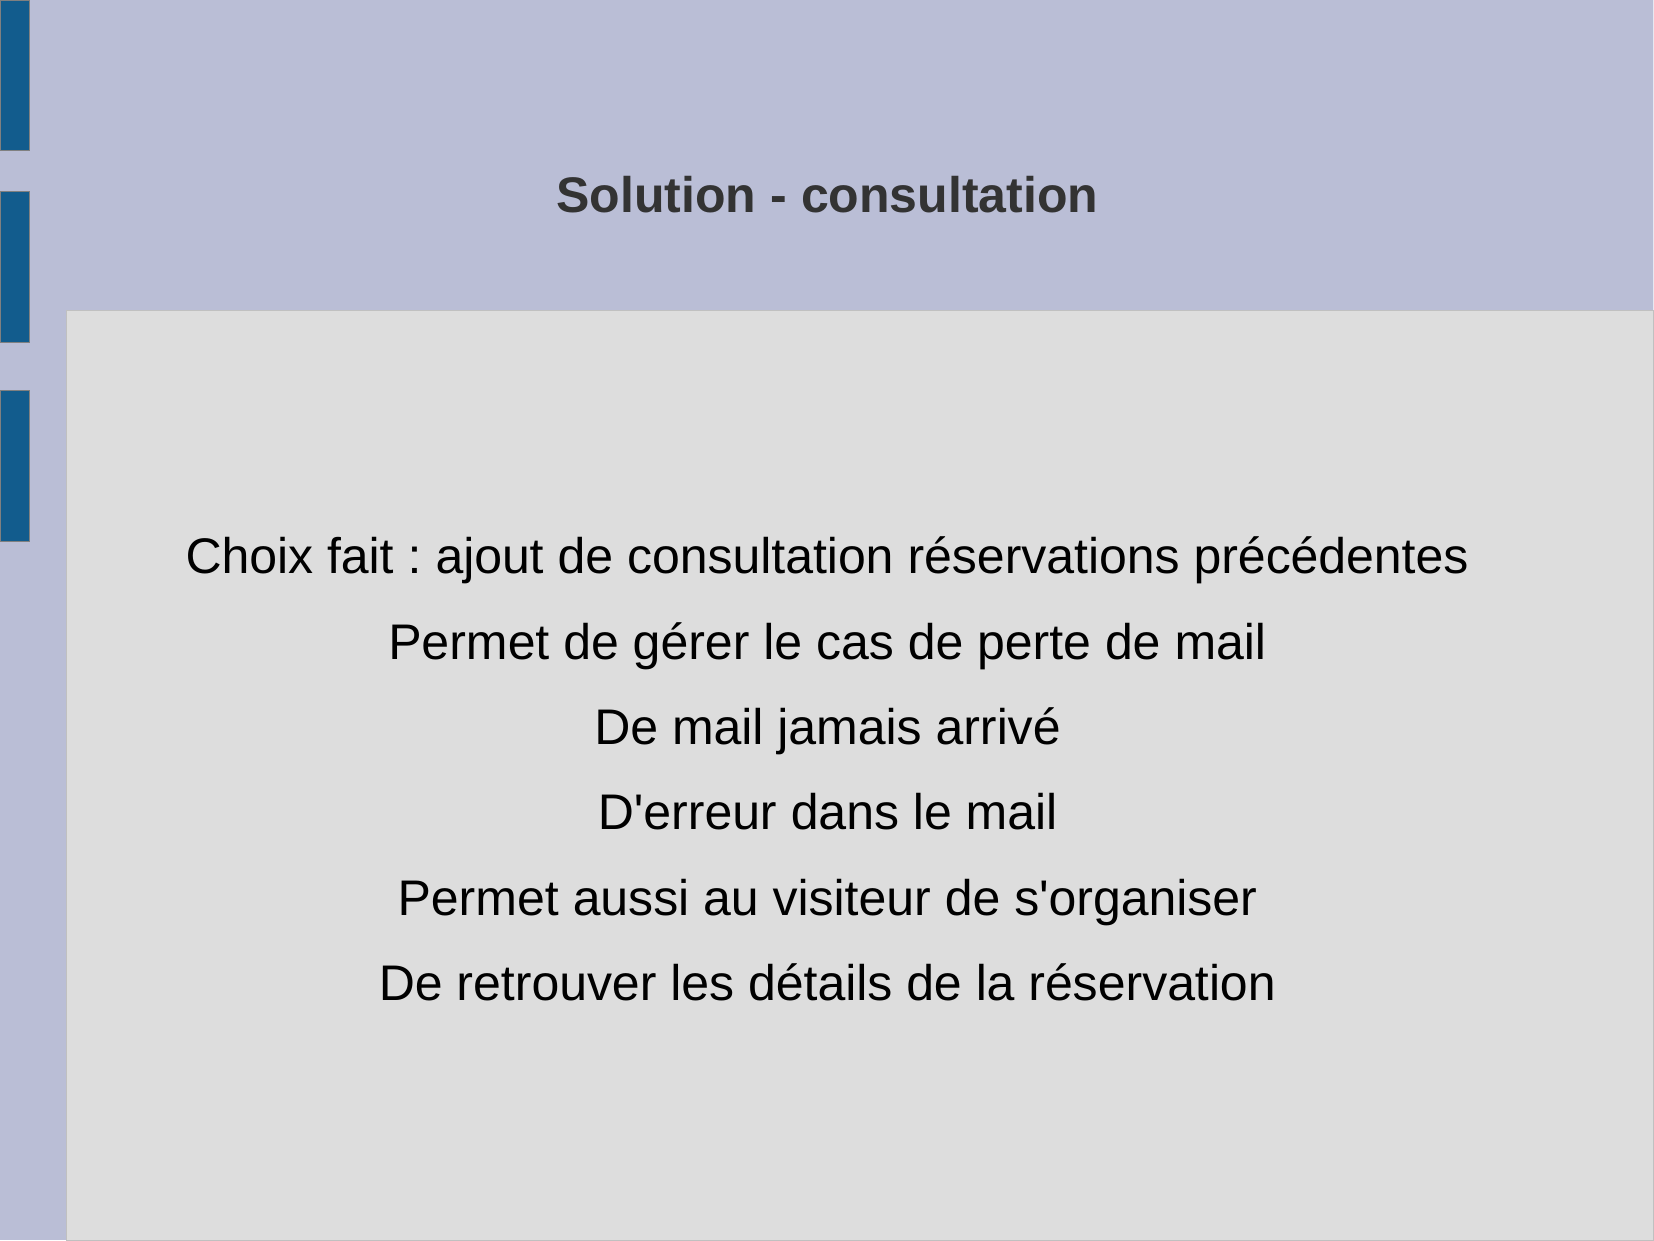

# Solution - consultation
Choix fait : ajout de consultation réservations précédentes
Permet de gérer le cas de perte de mail
De mail jamais arrivé
D'erreur dans le mail
Permet aussi au visiteur de s'organiser
De retrouver les détails de la réservation